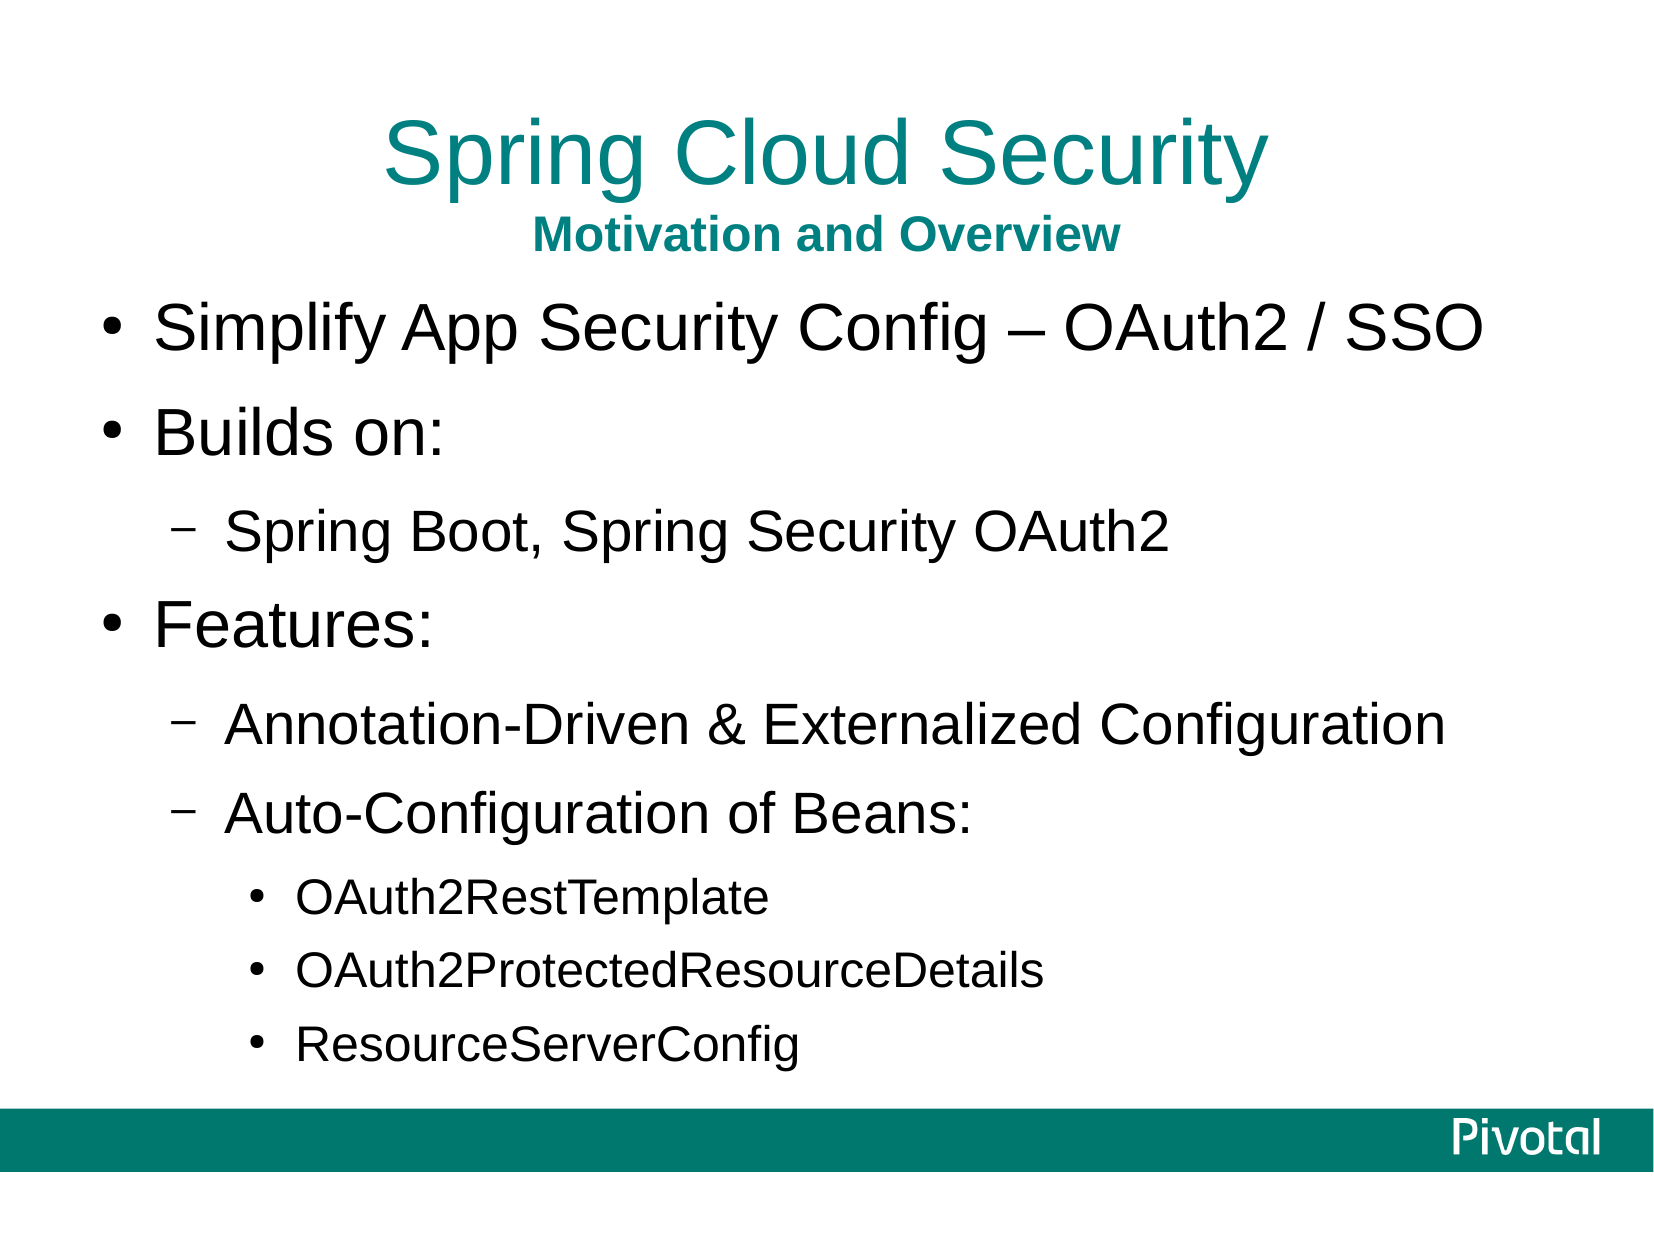

# Spring Cloud Security
Motivation and Overview
Simplify App Security Config – OAuth2 / SSO
Builds on:
Spring Boot, Spring Security OAuth2
Features:
Annotation-Driven & Externalized Configuration
Auto-Configuration of Beans:
OAuth2RestTemplate
OAuth2ProtectedResourceDetails
ResourceServerConfig